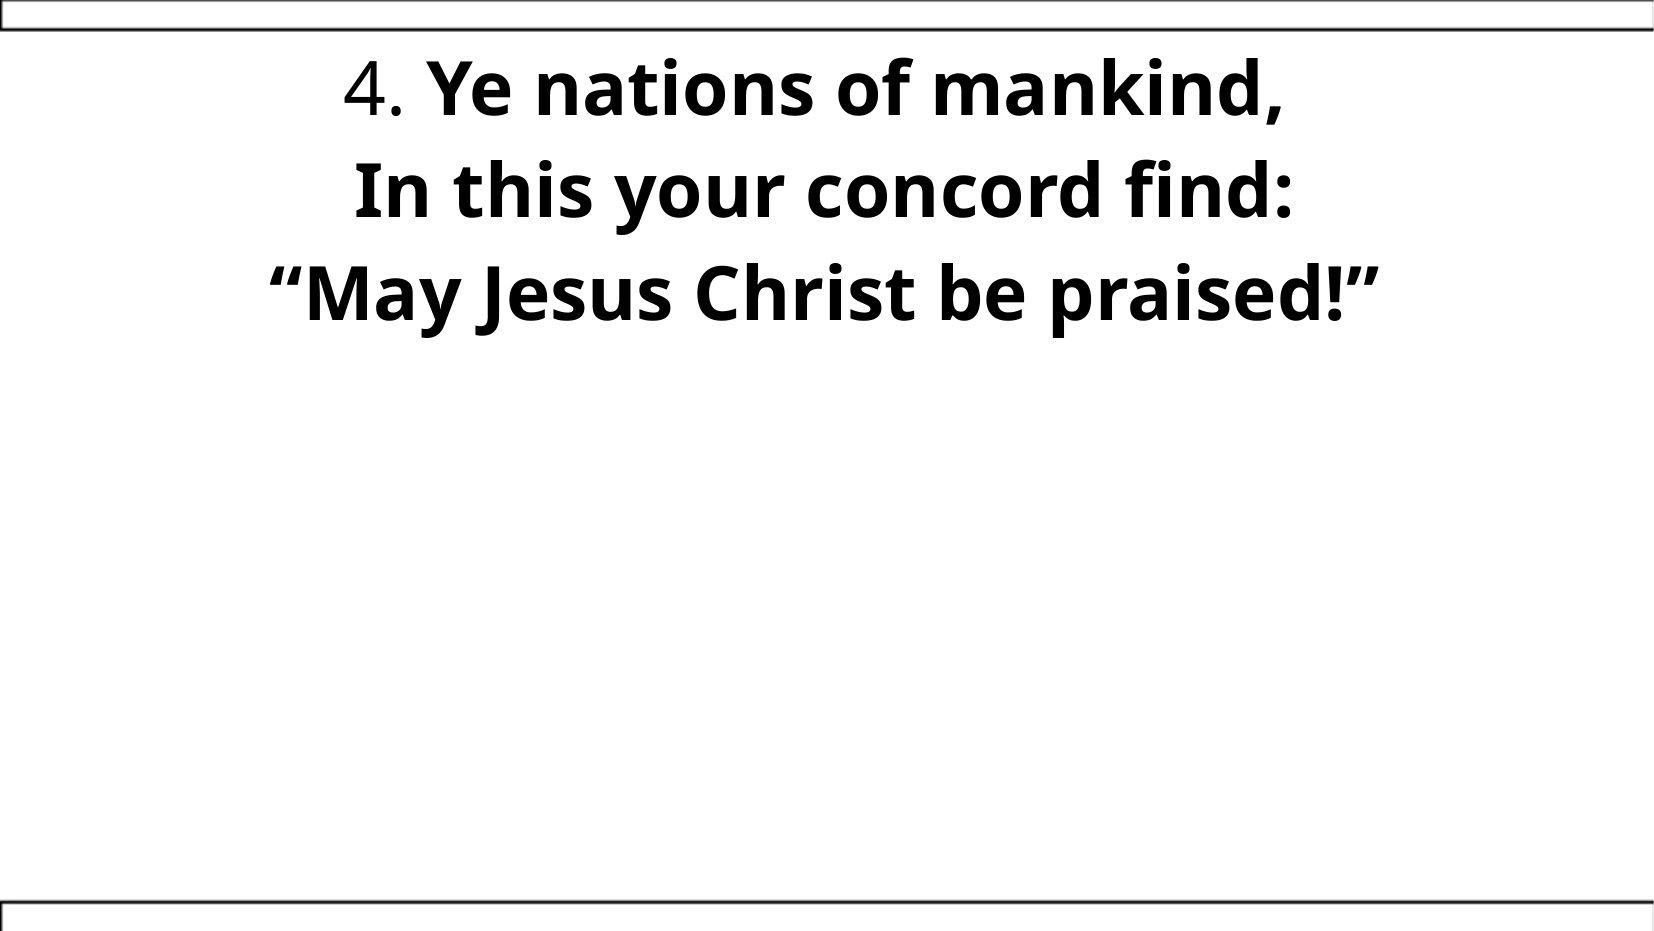

4. Ye nations of mankind,
In this your concord find:
“May Jesus Christ be praised!”